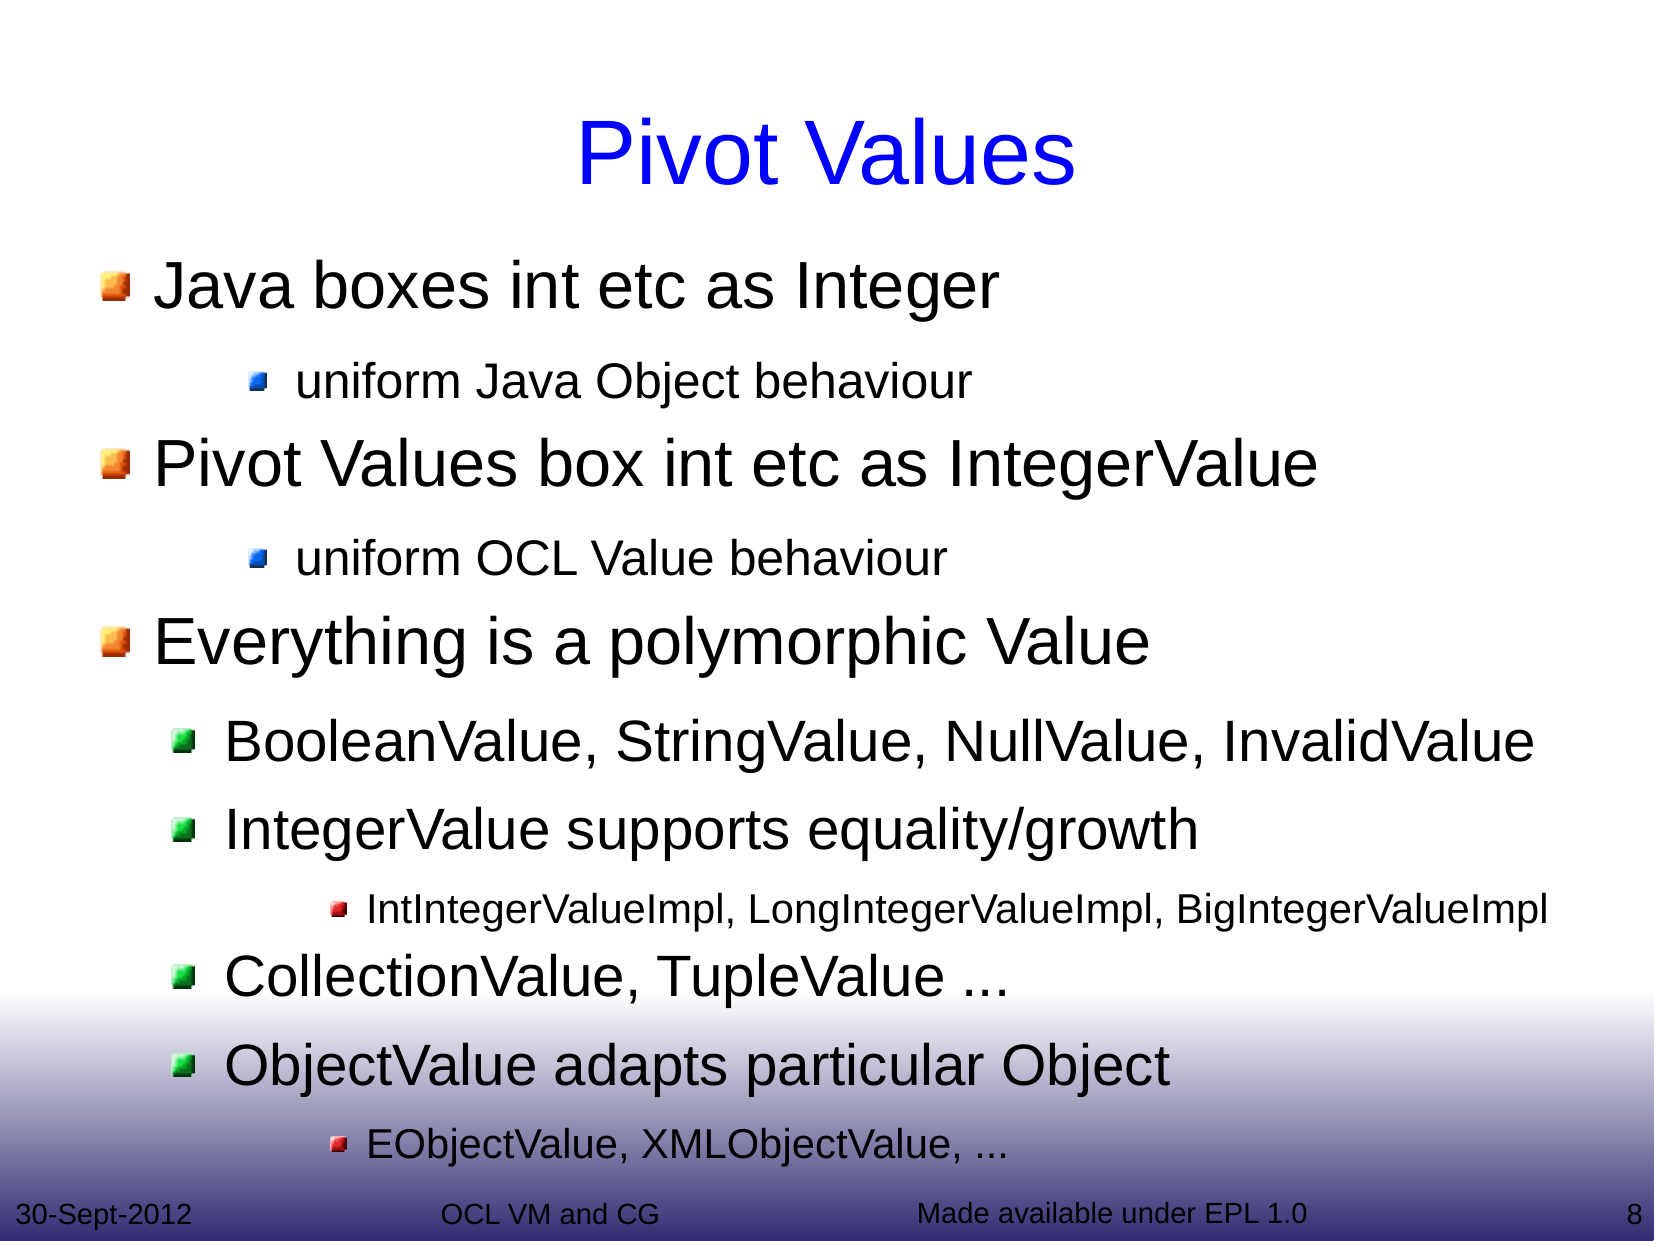

# Pivot Values
Java boxes int etc as Integer
uniform Java Object behaviour
Pivot Values box int etc as IntegerValue
uniform OCL Value behaviour
Everything is a polymorphic Value
BooleanValue, StringValue, NullValue, InvalidValue
IntegerValue supports equality/growth
IntIntegerValueImpl, LongIntegerValueImpl, BigIntegerValueImpl
CollectionValue, TupleValue ...
ObjectValue adapts particular Object
EObjectValue, XMLObjectValue, ...
30-Sept-2012
OCL VM and CG
8